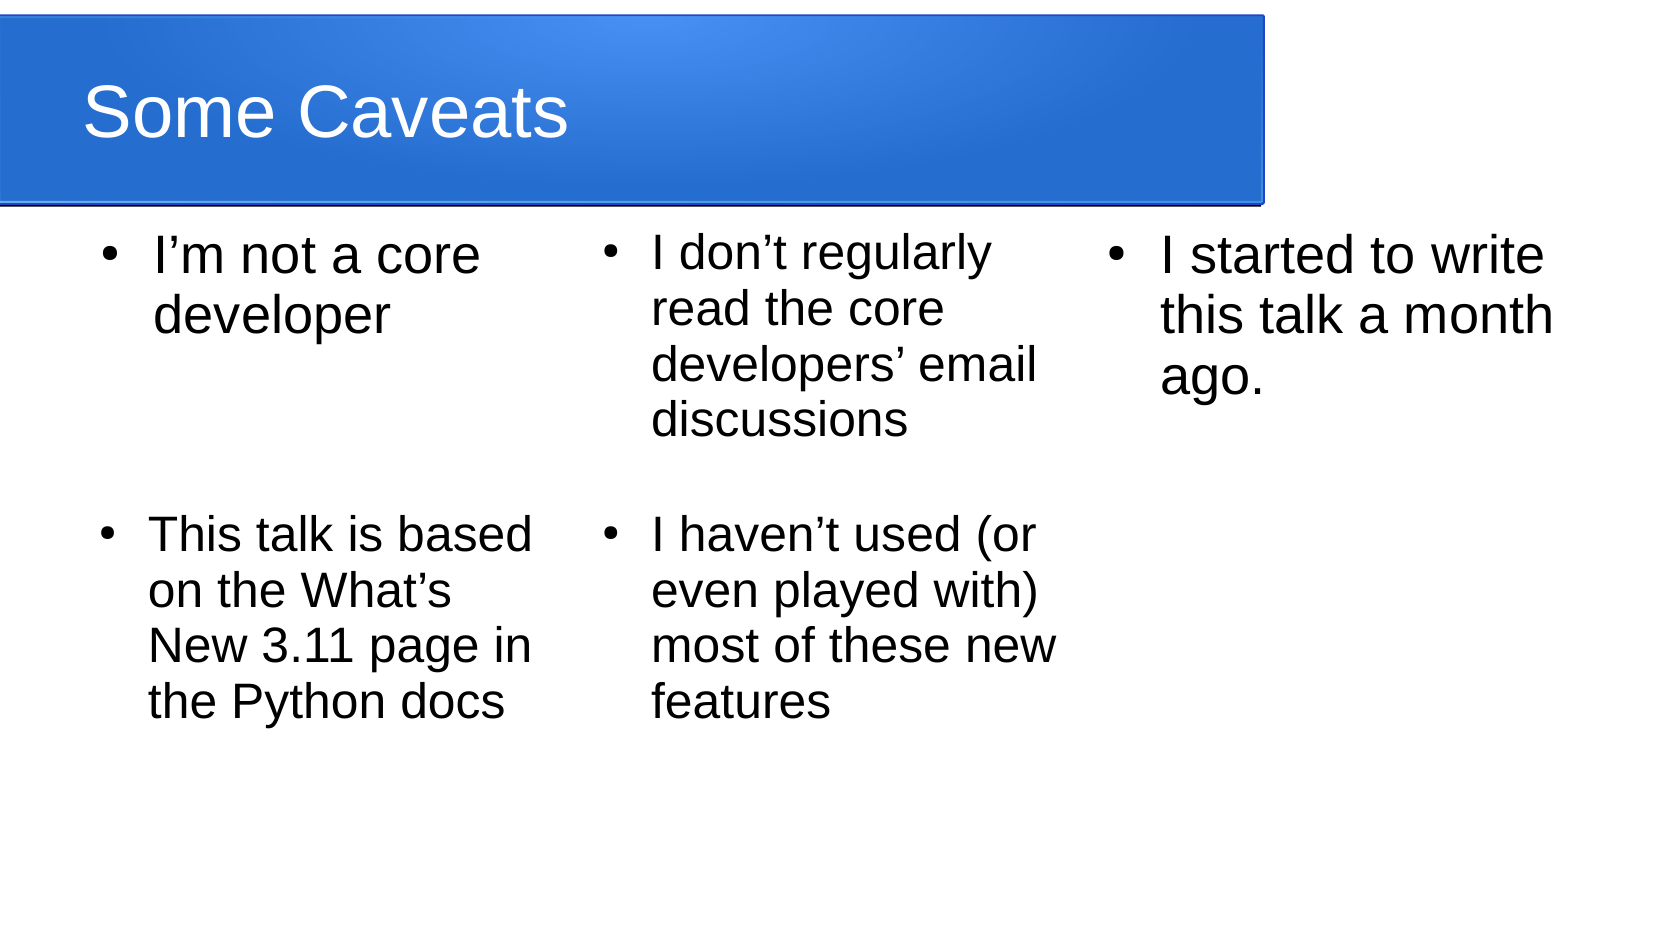

# Some Caveats
I’m not a core developer
I don’t regularly read the core developers’ email discussions
I started to write this talk a month ago.
This talk is based on the What’s New 3.11 page in the Python docs
I haven’t used (or even played with) most of these new features